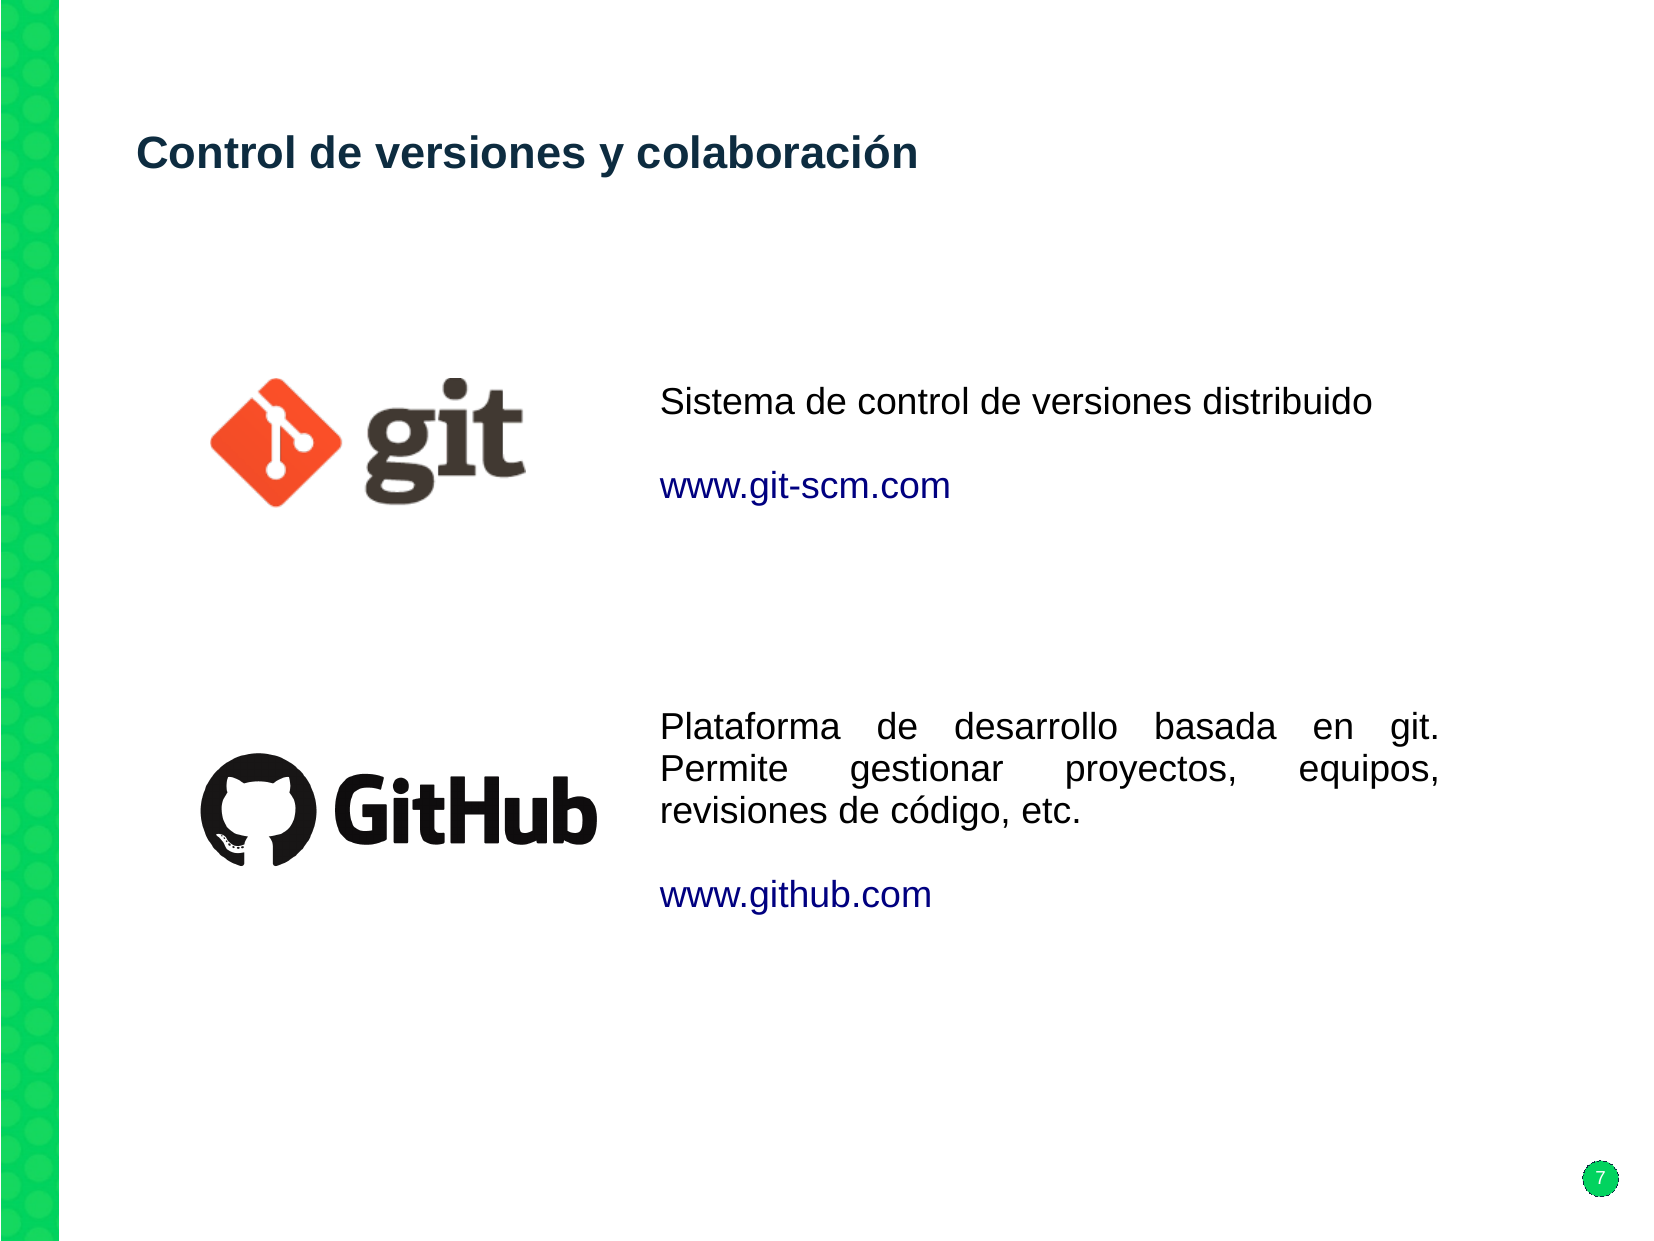

# Control de versiones y colaboración
Sistema de control de versiones distribuido
www.git-scm.com
Plataforma de desarrollo basada en git. Permite gestionar proyectos, equipos, revisiones de código, etc.
www.github.com
7